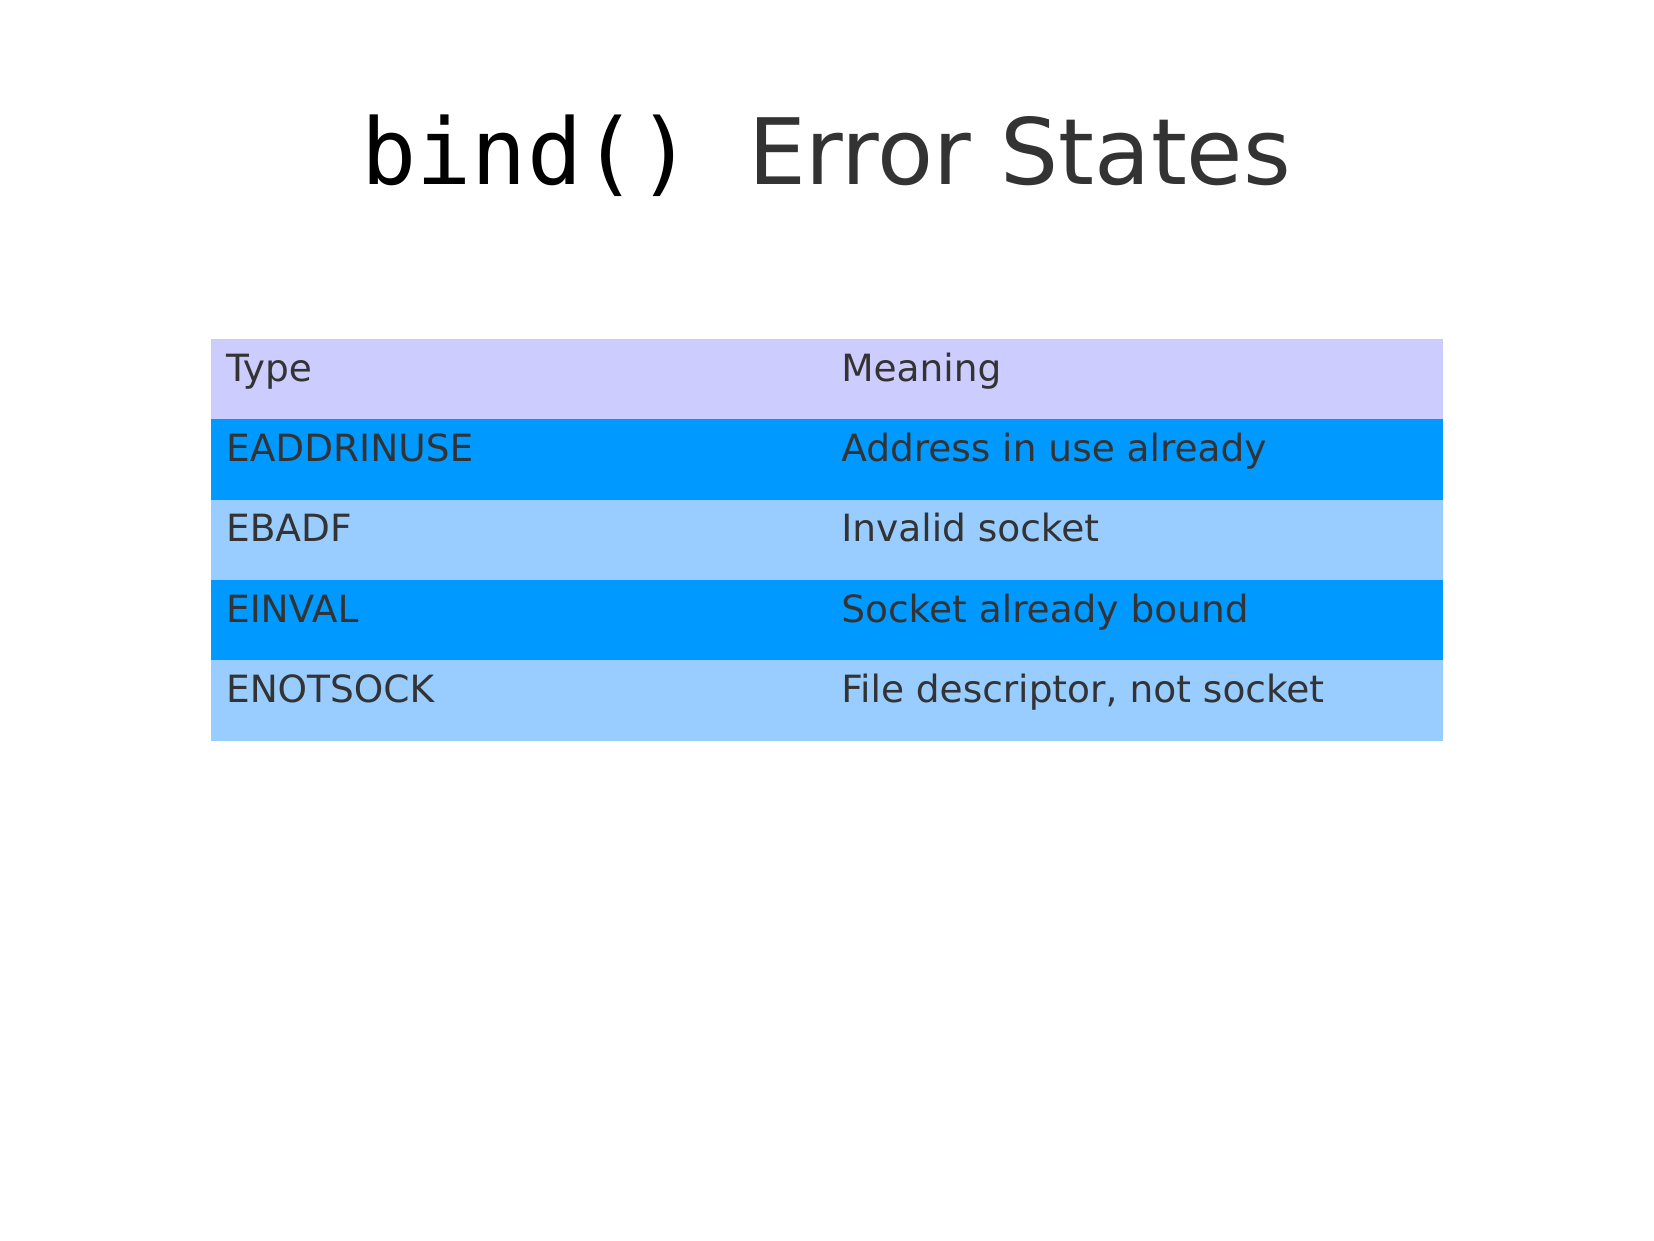

# bind() Error States
| Type | Meaning |
| --- | --- |
| EADDRINUSE | Address in use already |
| EBADF | Invalid socket |
| EINVAL | Socket already bound |
| ENOTSOCK | File descriptor, not socket |